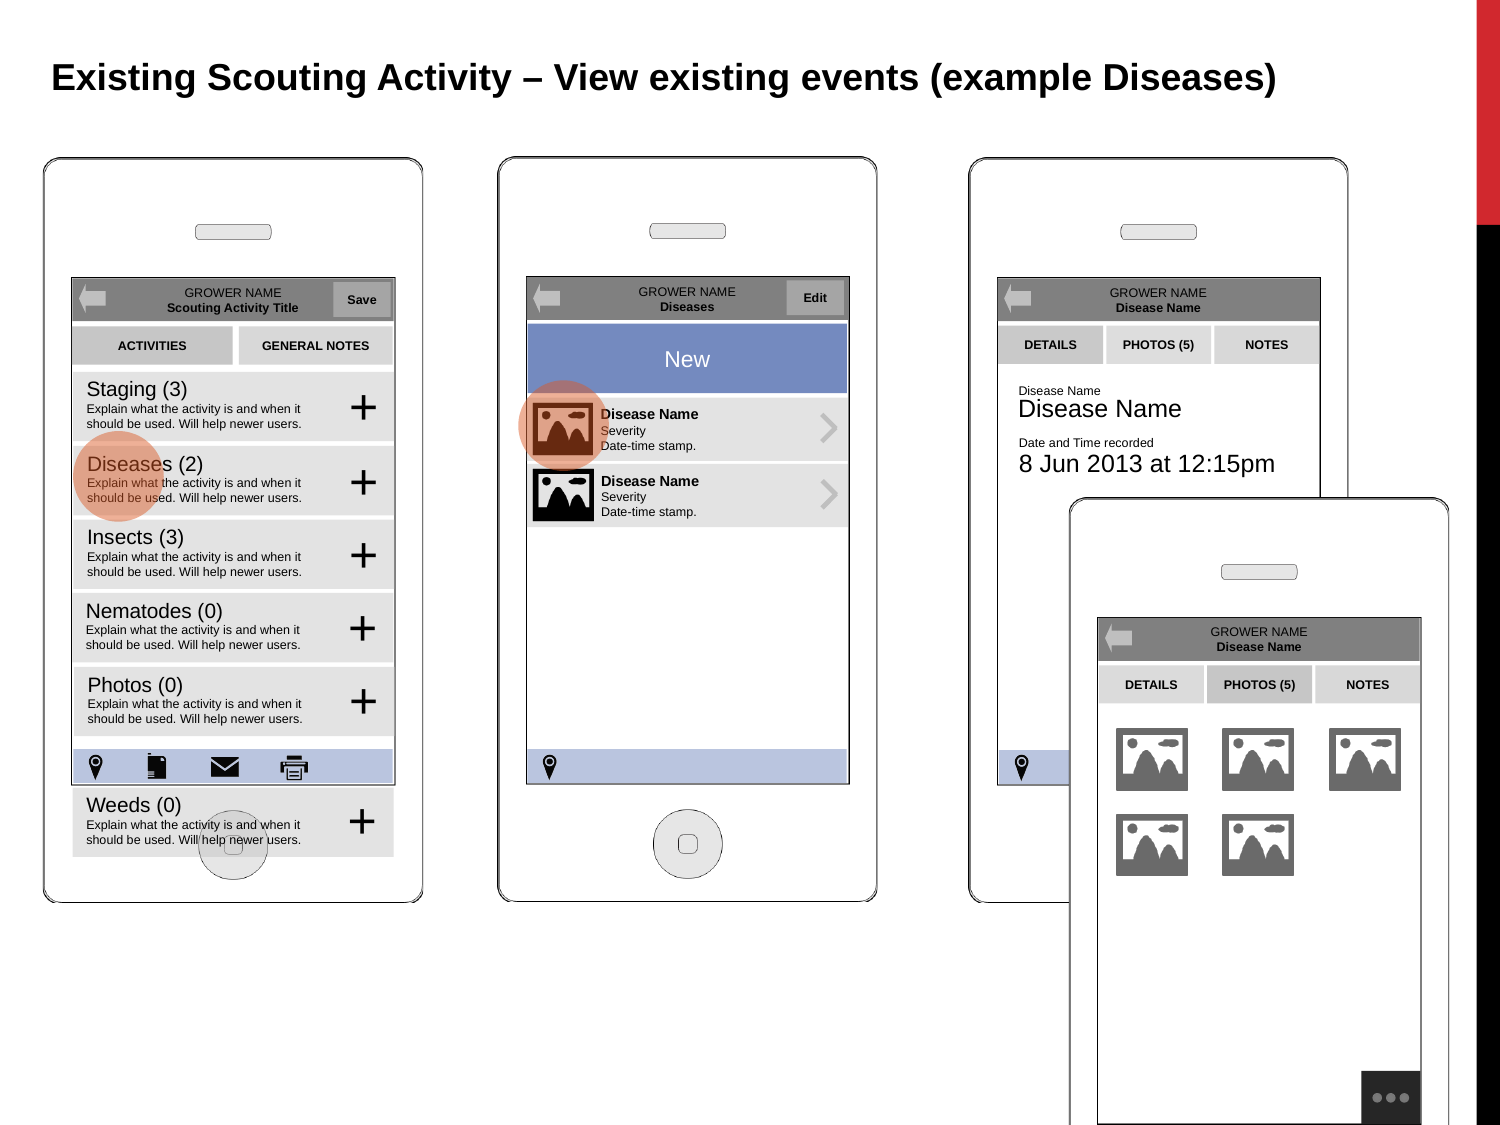

Existing Scouting Activity – View existing events (example Diseases)
Diseases works similarly to stages. Tapping on an exiting activity shows all disease activities captured.
A user can drill through to the items to see item specific details, associated photos and notes.
Users can at any time switch to the map view to get the geo location of any of the captured diseases.
GROWER NAME
Diseases
Edit
New
Disease Name
Severity
Date-time stamp.
Disease Name
Severity
Date-time stamp.
GROWER NAME
Scouting Activity Title
Save
ACTIVITIES
GENERAL NOTES
+
Staging (3)
Explain what the activity is and when it should be used. Will help newer users.
+
Diseases (2)
Explain what the activity is and when it should be used. Will help newer users.
+
Insects (3)
Explain what the activity is and when it should be used. Will help newer users.
+
Nematodes (0)
Explain what the activity is and when it should be used. Will help newer users.
+
Photos (0)
Explain what the activity is and when it should be used. Will help newer users.
GROWER NAME
Disease Name
DETAILS
PHOTOS (5)
NOTES
Disease Name
Disease Name
Date and Time recorded
8 Jun 2013 at 12:15pm
GROWER NAME
Disease Name
DETAILS
PHOTOS (5)
NOTES
+
Weeds (0)
Explain what the activity is and when it should be used. Will help newer users.